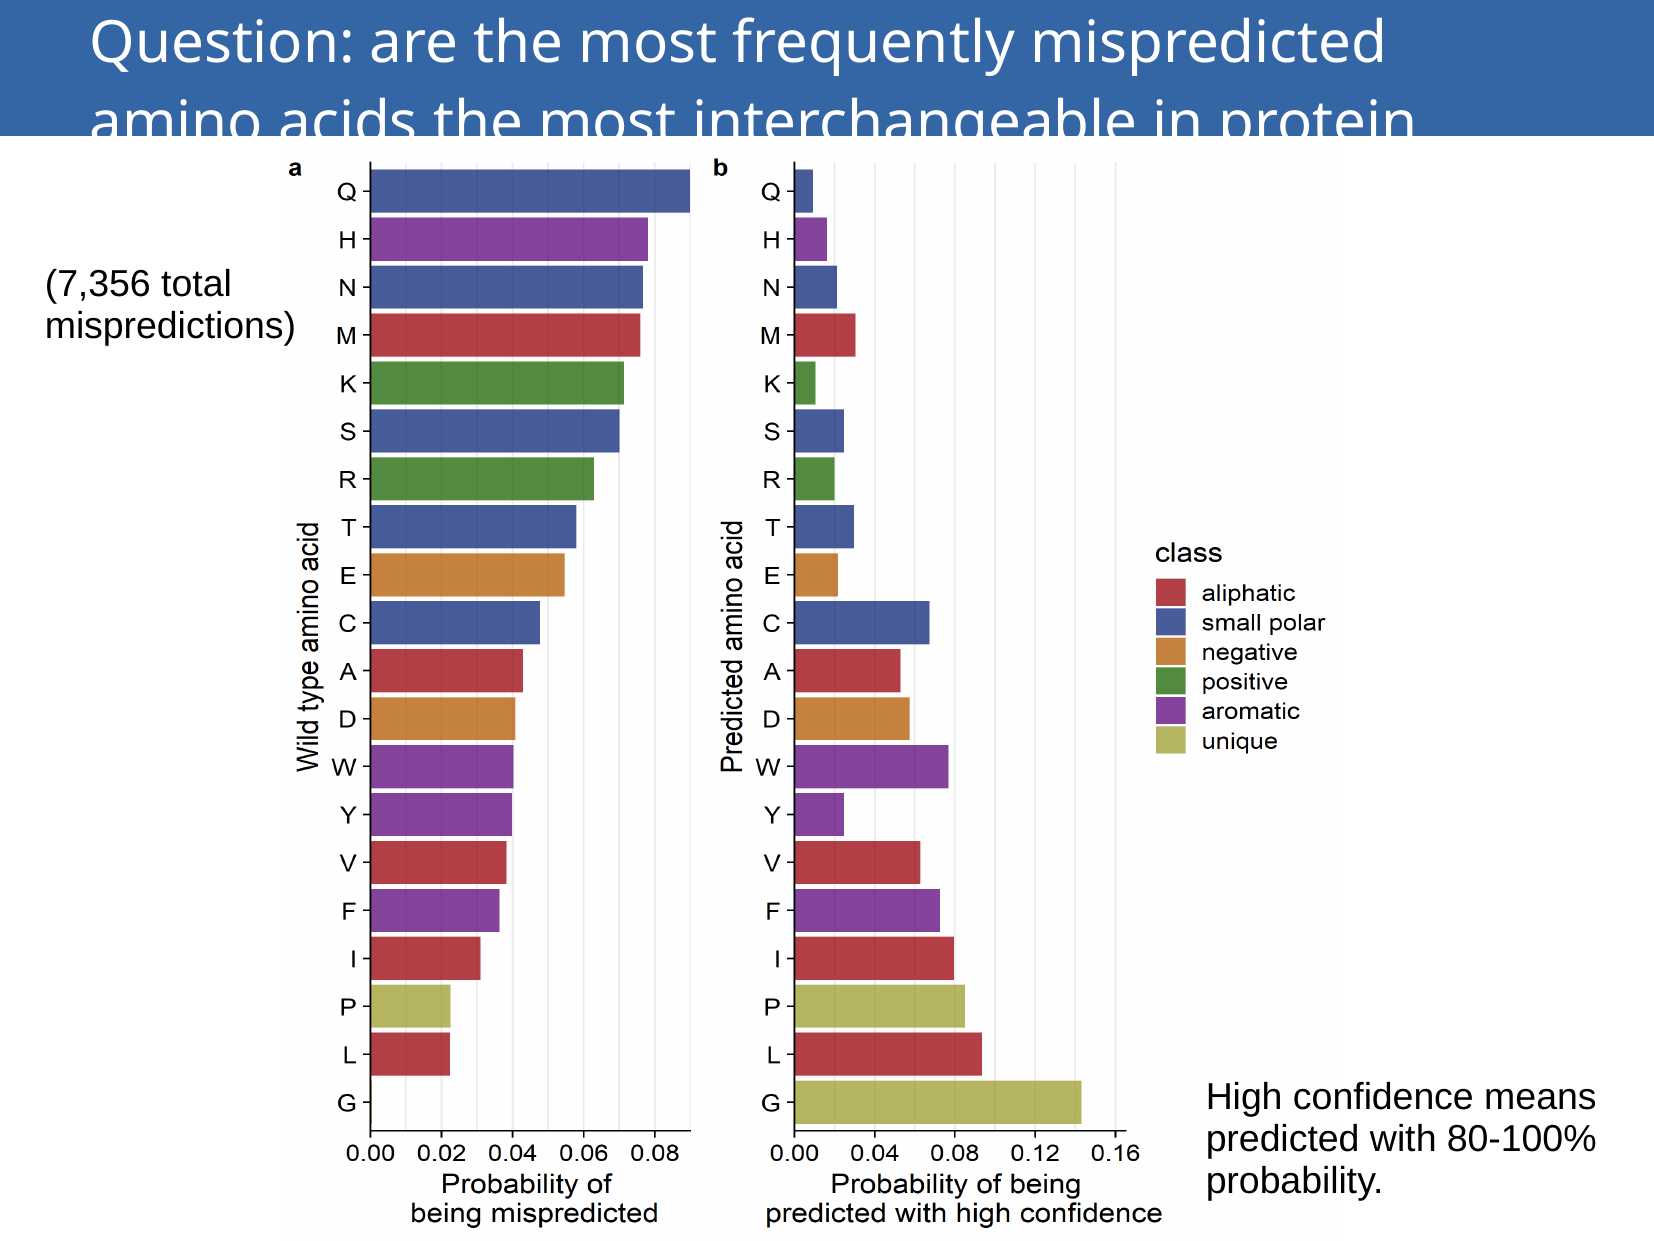

Question: are the most frequently mispredicted amino acids the most interchangeable in protein structures?
(7,356 total mispredictions)
High confidence means predicted with 80-100% probability.